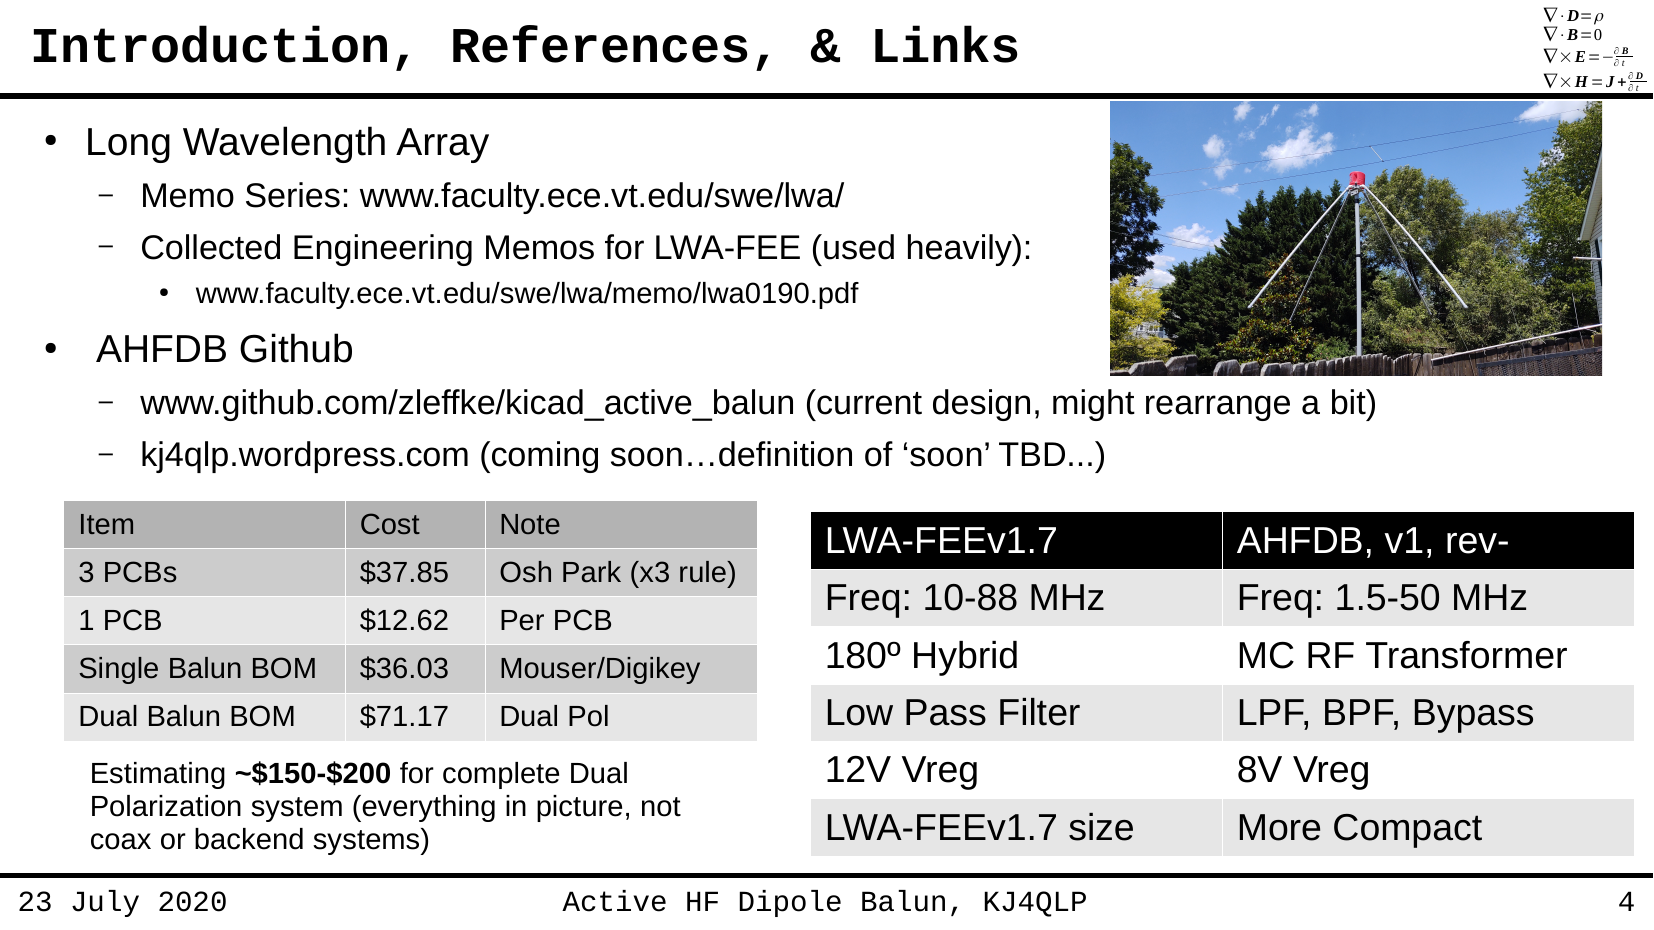

# Introduction, References, & Links
Long Wavelength Array
Memo Series: www.faculty.ece.vt.edu/swe/lwa/
Collected Engineering Memos for LWA-FEE (used heavily):
www.faculty.ece.vt.edu/swe/lwa/memo/lwa0190.pdf
 AHFDB Github
www.github.com/zleffke/kicad_active_balun (current design, might rearrange a bit)
kj4qlp.wordpress.com (coming soon…definition of ‘soon’ TBD...)
| Item | Cost | Note |
| --- | --- | --- |
| 3 PCBs | $37.85 | Osh Park (x3 rule) |
| 1 PCB | $12.62 | Per PCB |
| Single Balun BOM | $36.03 | Mouser/Digikey |
| Dual Balun BOM | $71.17 | Dual Pol |
| LWA-FEEv1.7 | AHFDB, v1, rev- |
| --- | --- |
| Freq: 10-88 MHz | Freq: 1.5-50 MHz |
| 180º Hybrid | MC RF Transformer |
| Low Pass Filter | LPF, BPF, Bypass |
| 12V Vreg | 8V Vreg |
| LWA-FEEv1.7 size | More Compact |
Estimating ~$150-$200 for complete Dual Polarization system (everything in picture, not coax or backend systems)
23 July 2020
Active HF Dipole Balun, KJ4QLP
4